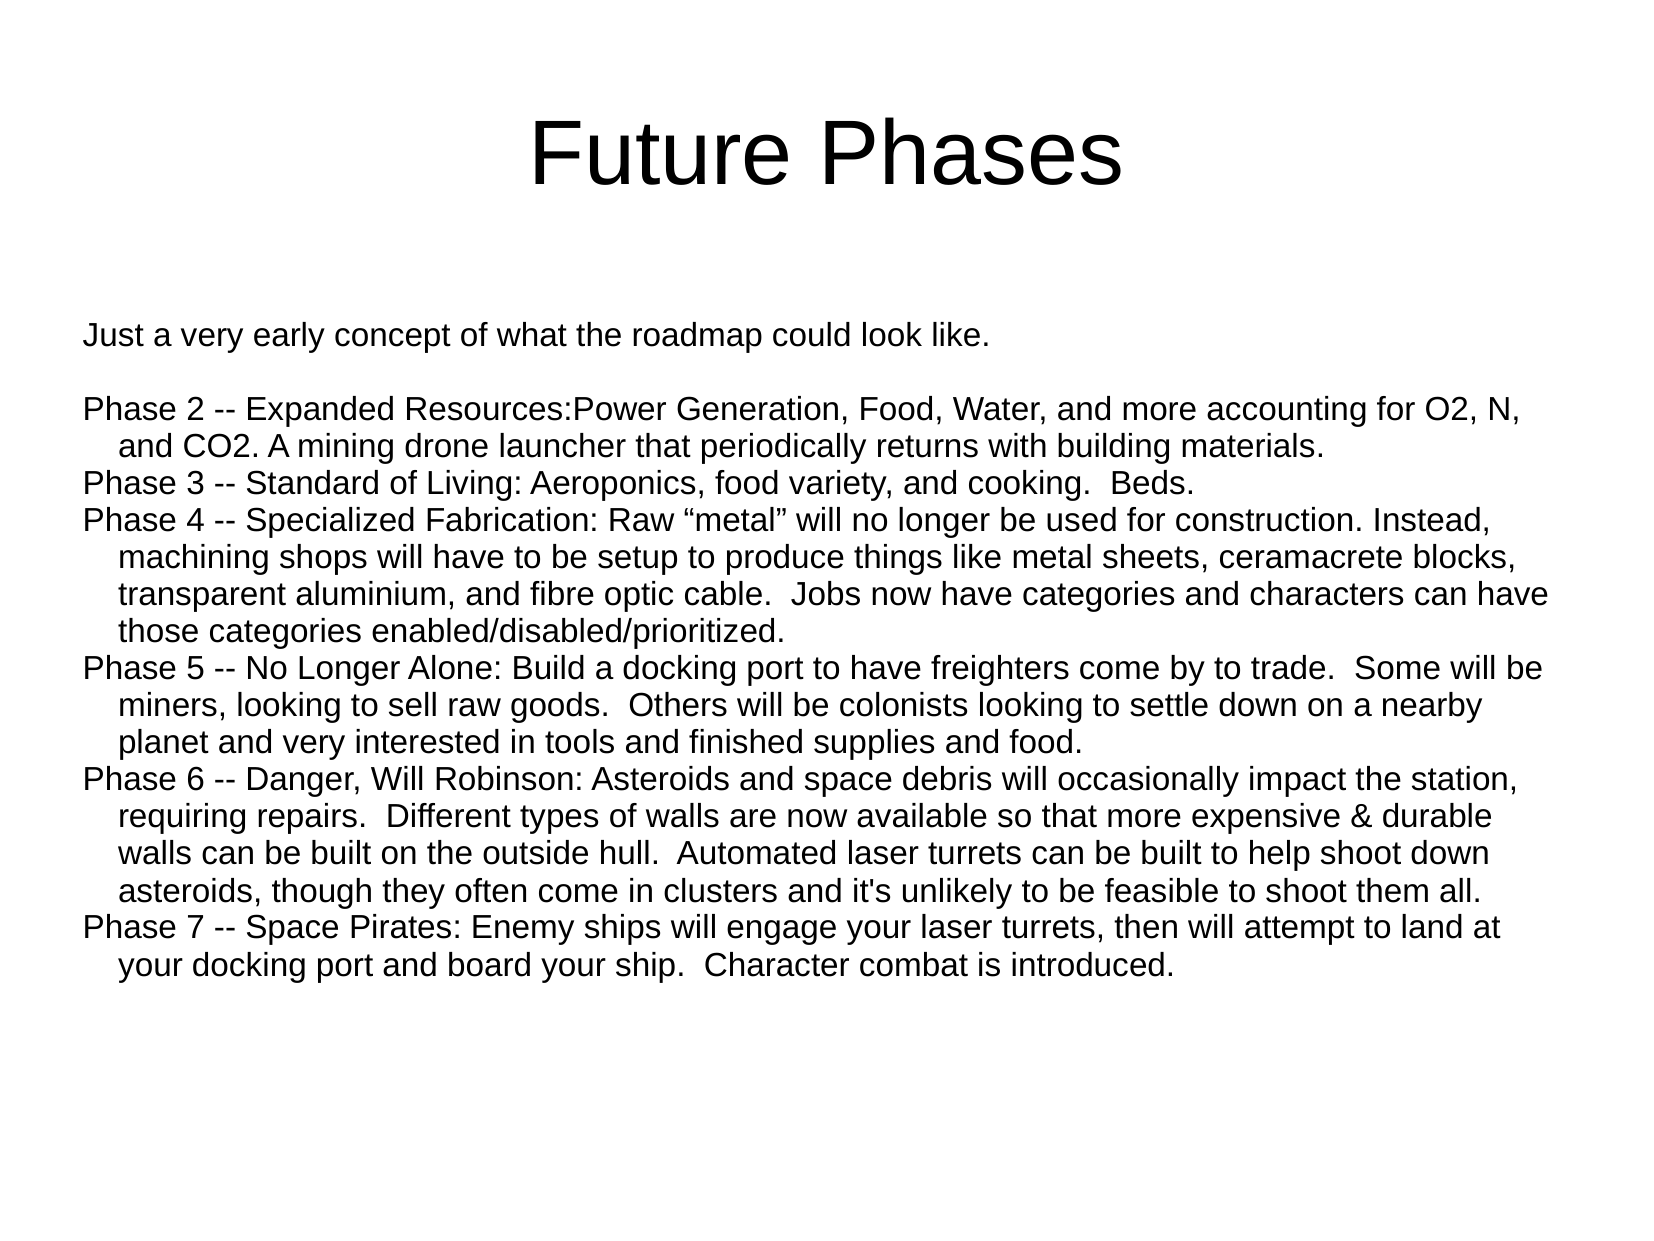

# Future Phases
Just a very early concept of what the roadmap could look like.
Expanded Resources:Power Generation, Food, Water, and more accounting for O2, N, and CO2. A mining drone launcher that periodically returns with building materials.
Standard of Living: Aeroponics, food variety, and cooking. Beds.
Specialized Fabrication: Raw “metal” will no longer be used for construction. Instead, machining shops will have to be setup to produce things like metal sheets, ceramacrete blocks, transparent aluminium, and fibre optic cable. Jobs now have categories and characters can have those categories enabled/disabled/prioritized.
No Longer Alone: Build a docking port to have freighters come by to trade. Some will be miners, looking to sell raw goods. Others will be colonists looking to settle down on a nearby planet and very interested in tools and finished supplies and food.
Danger, Will Robinson: Asteroids and space debris will occasionally impact the station, requiring repairs. Different types of walls are now available so that more expensive & durable walls can be built on the outside hull. Automated laser turrets can be built to help shoot down asteroids, though they often come in clusters and it's unlikely to be feasible to shoot them all.
Space Pirates: Enemy ships will engage your laser turrets, then will attempt to land at your docking port and board your ship. Character combat is introduced.